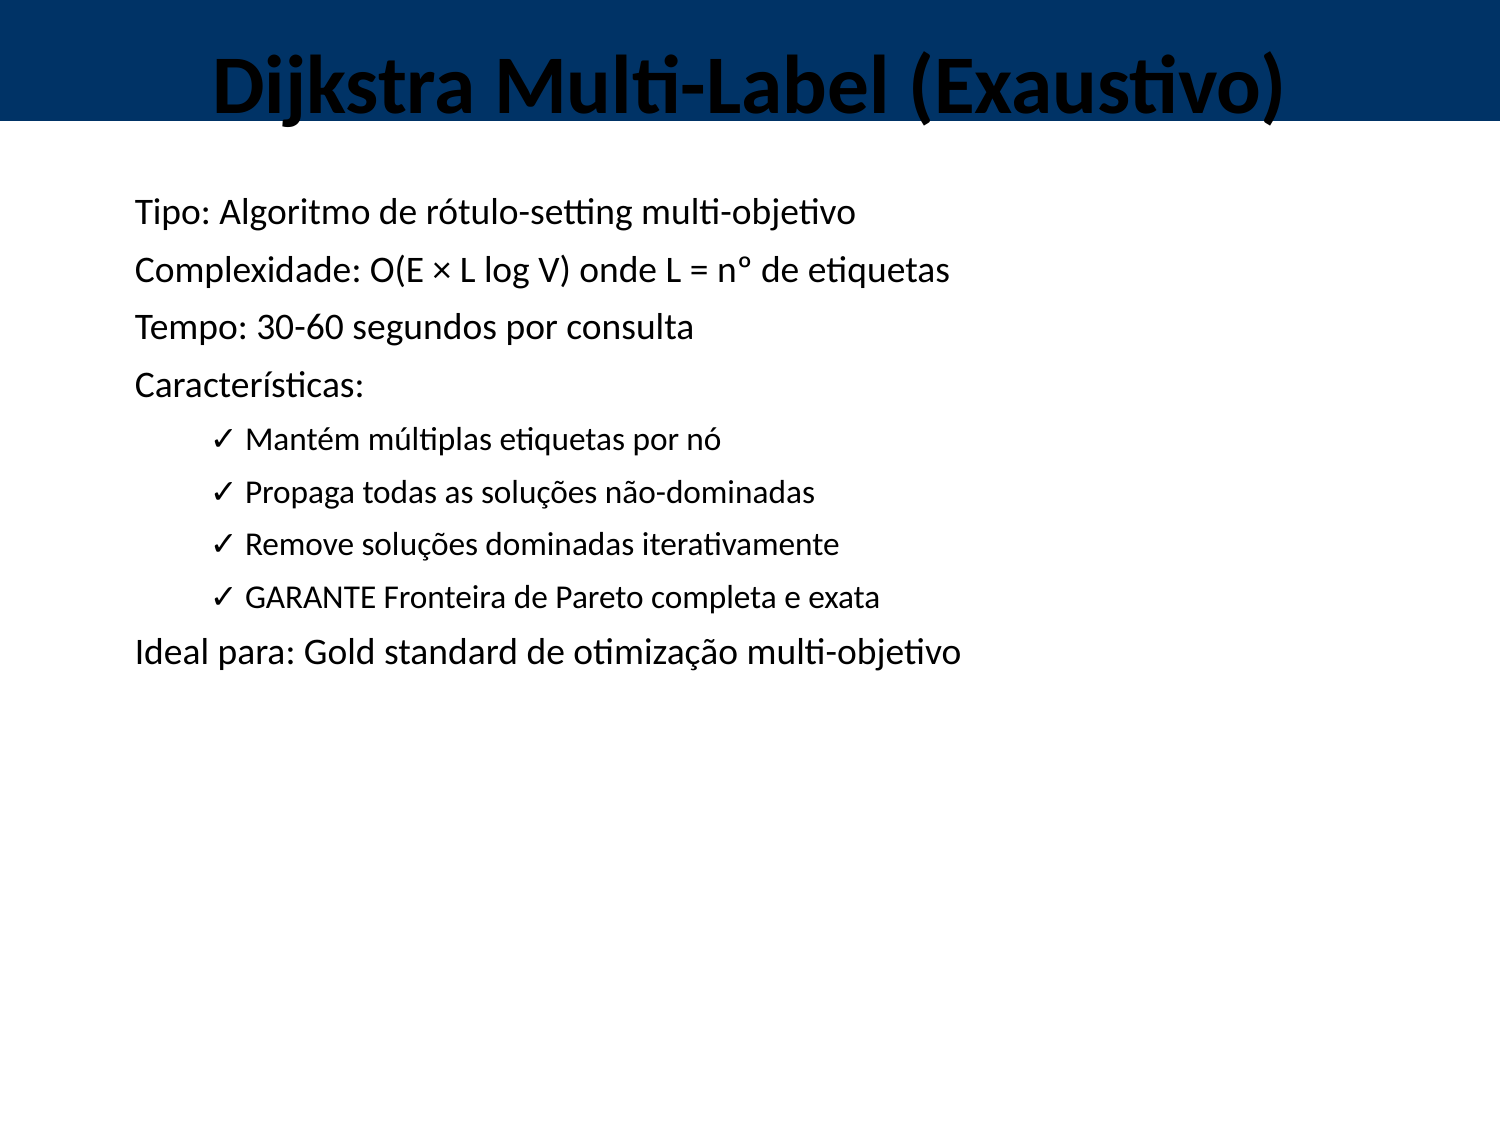

Dijkstra Multi-Label (Exaustivo)
Tipo: Algoritmo de rótulo-setting multi-objetivo
Complexidade: O(E × L log V) onde L = nº de etiquetas
Tempo: 30-60 segundos por consulta
Características:
✓ Mantém múltiplas etiquetas por nó
✓ Propaga todas as soluções não-dominadas
✓ Remove soluções dominadas iterativamente
✓ GARANTE Fronteira de Pareto completa e exata
Ideal para: Gold standard de otimização multi-objetivo